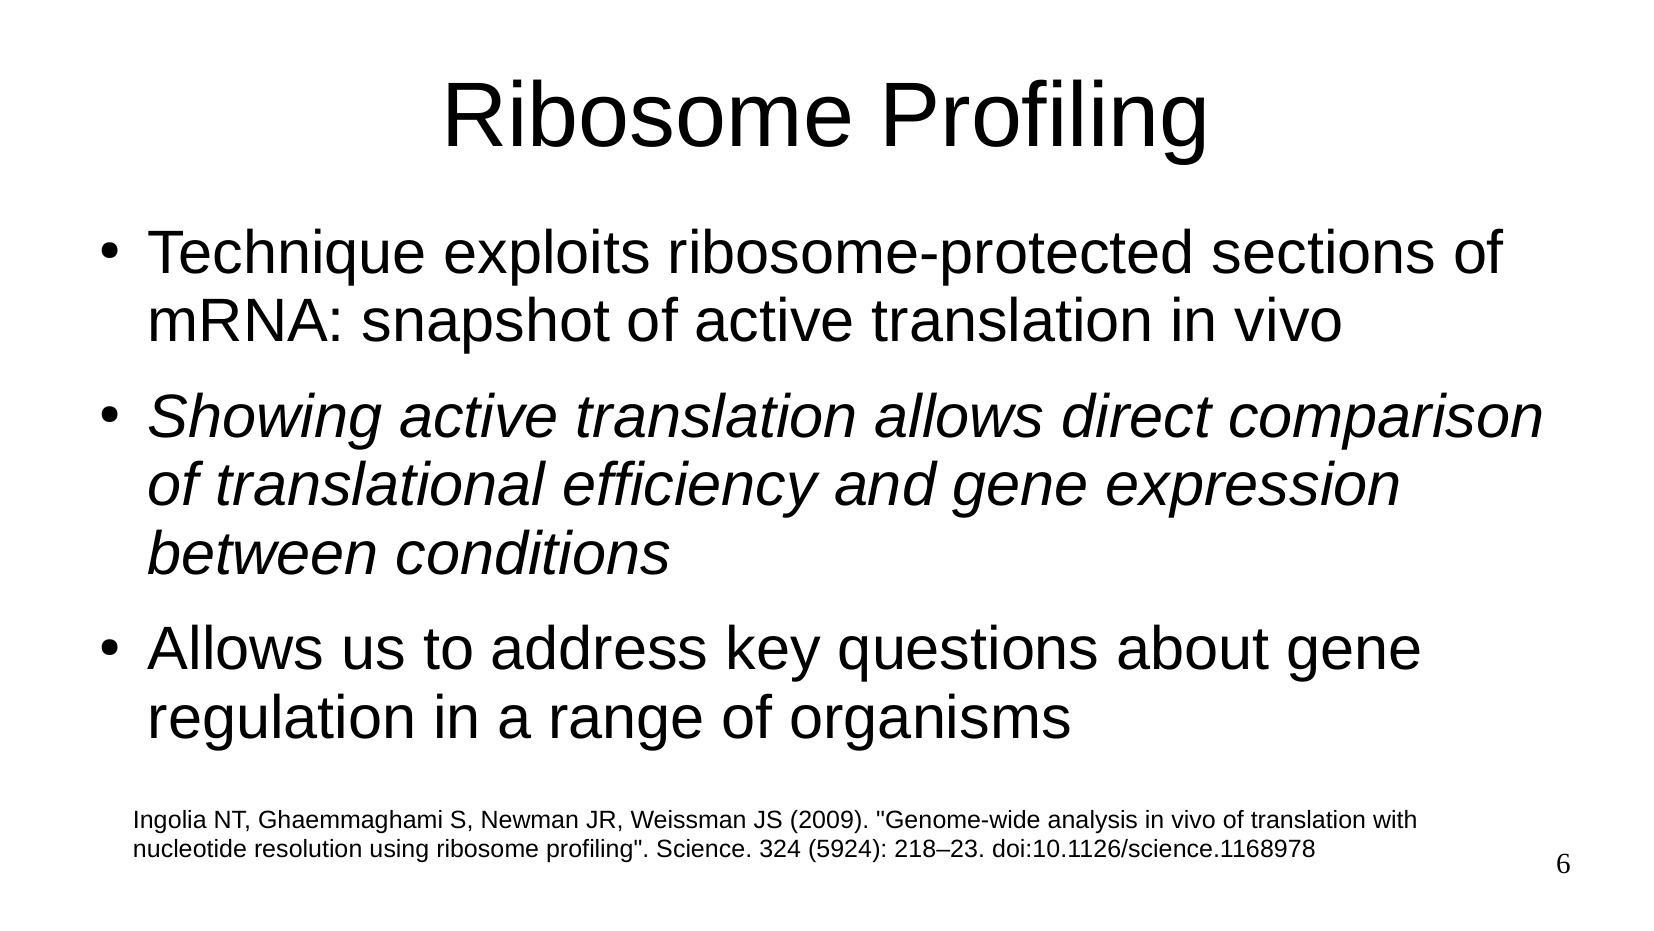

# Ribosome Profiling
Technique exploits ribosome-protected sections of mRNA: snapshot of active translation in vivo
Showing active translation allows direct comparison of translational efficiency and gene expression between conditions
Allows us to address key questions about gene regulation in a range of organisms
Ingolia NT, Ghaemmaghami S, Newman JR, Weissman JS (2009). "Genome-wide analysis in vivo of translation with nucleotide resolution using ribosome profiling". Science. 324 (5924): 218–23. doi:10.1126/science.1168978
6